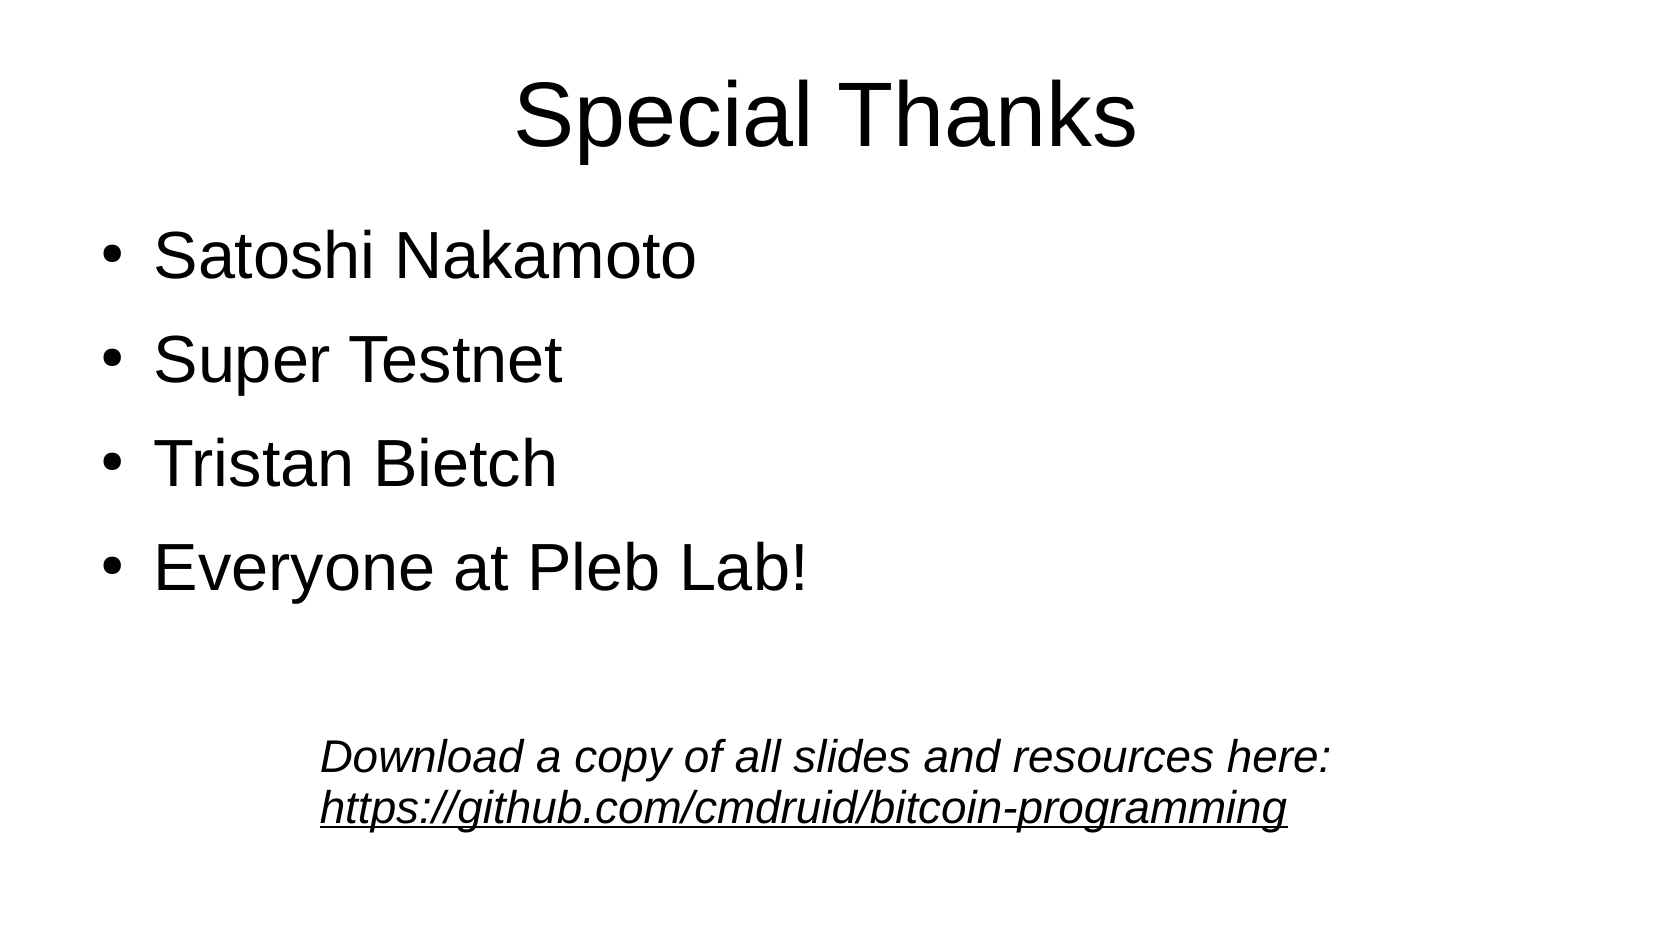

# Special Thanks
Satoshi Nakamoto
Super Testnet
Tristan Bietch
Everyone at Pleb Lab!
Download a copy of all slides and resources here:
https://github.com/cmdruid/bitcoin-programming